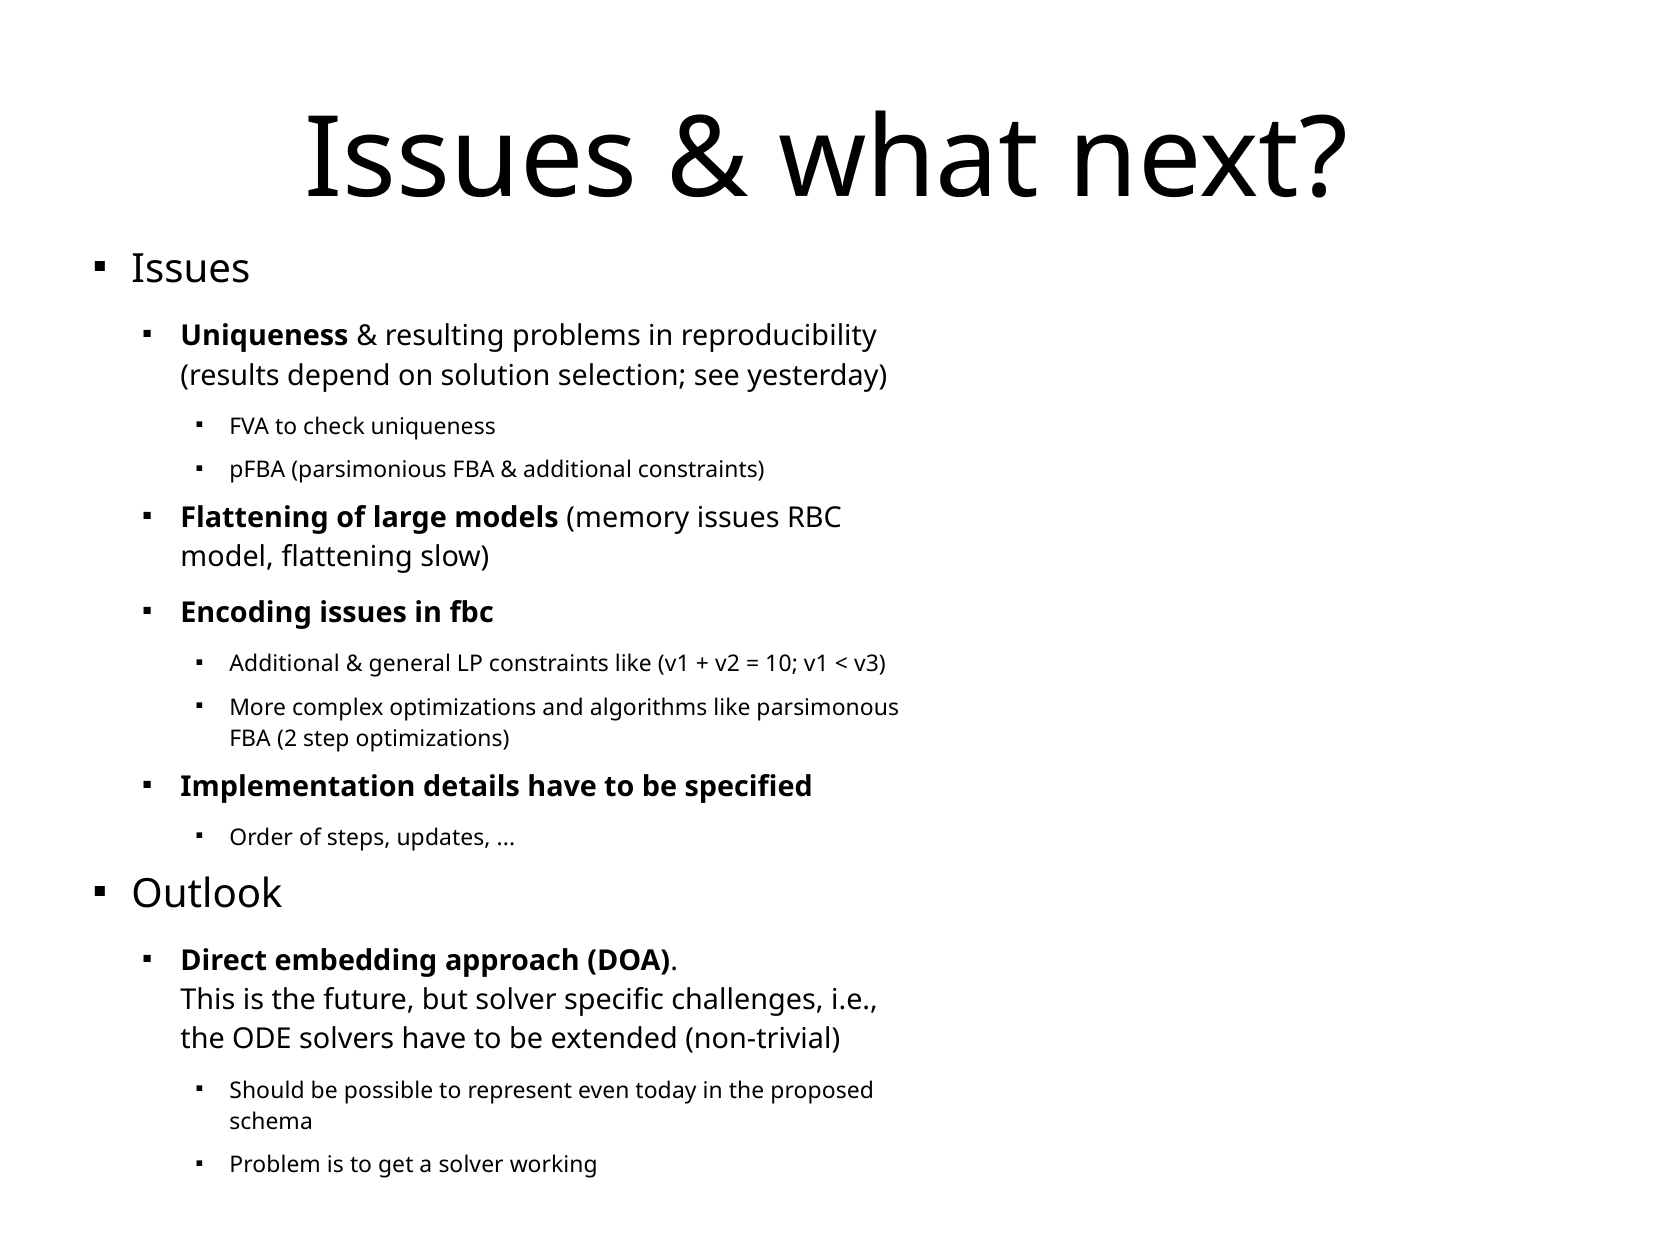

# Issues & what next?
Issues
Uniqueness & resulting problems in reproducibility
(results depend on solution selection; see yesterday)
FVA to check uniqueness
pFBA (parsimonious FBA & additional constraints)
Flattening of large models (memory issues RBC model, flattening slow)
Encoding issues in fbc
Additional & general LP constraints like (v1 + v2 = 10; v1 < v3)
More complex optimizations and algorithms like parsimonous FBA (2 step optimizations)
Implementation details have to be specified
Order of steps, updates, ...
Outlook
Direct embedding approach (DOA).
This is the future, but solver specific challenges, i.e., the ODE solvers have to be extended (non-trivial)
Should be possible to represent even today in the proposed schema
Problem is to get a solver working